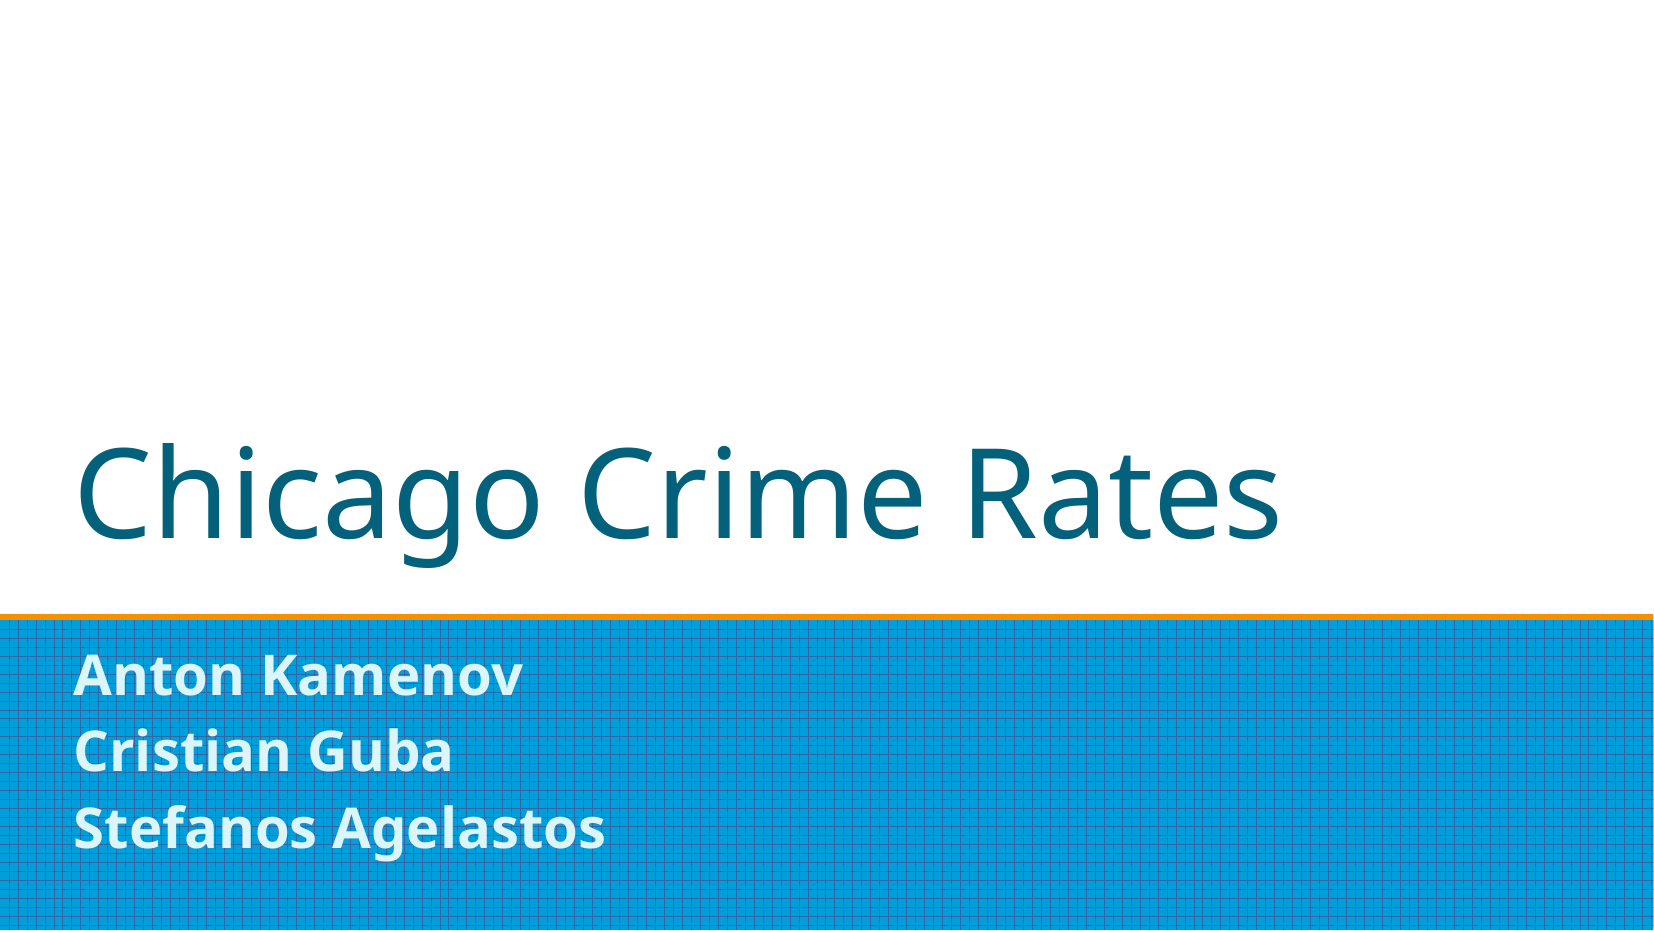

# Chicago Crime Rates
Anton Kamenov
Cristian Guba
Stefanos Agelastos